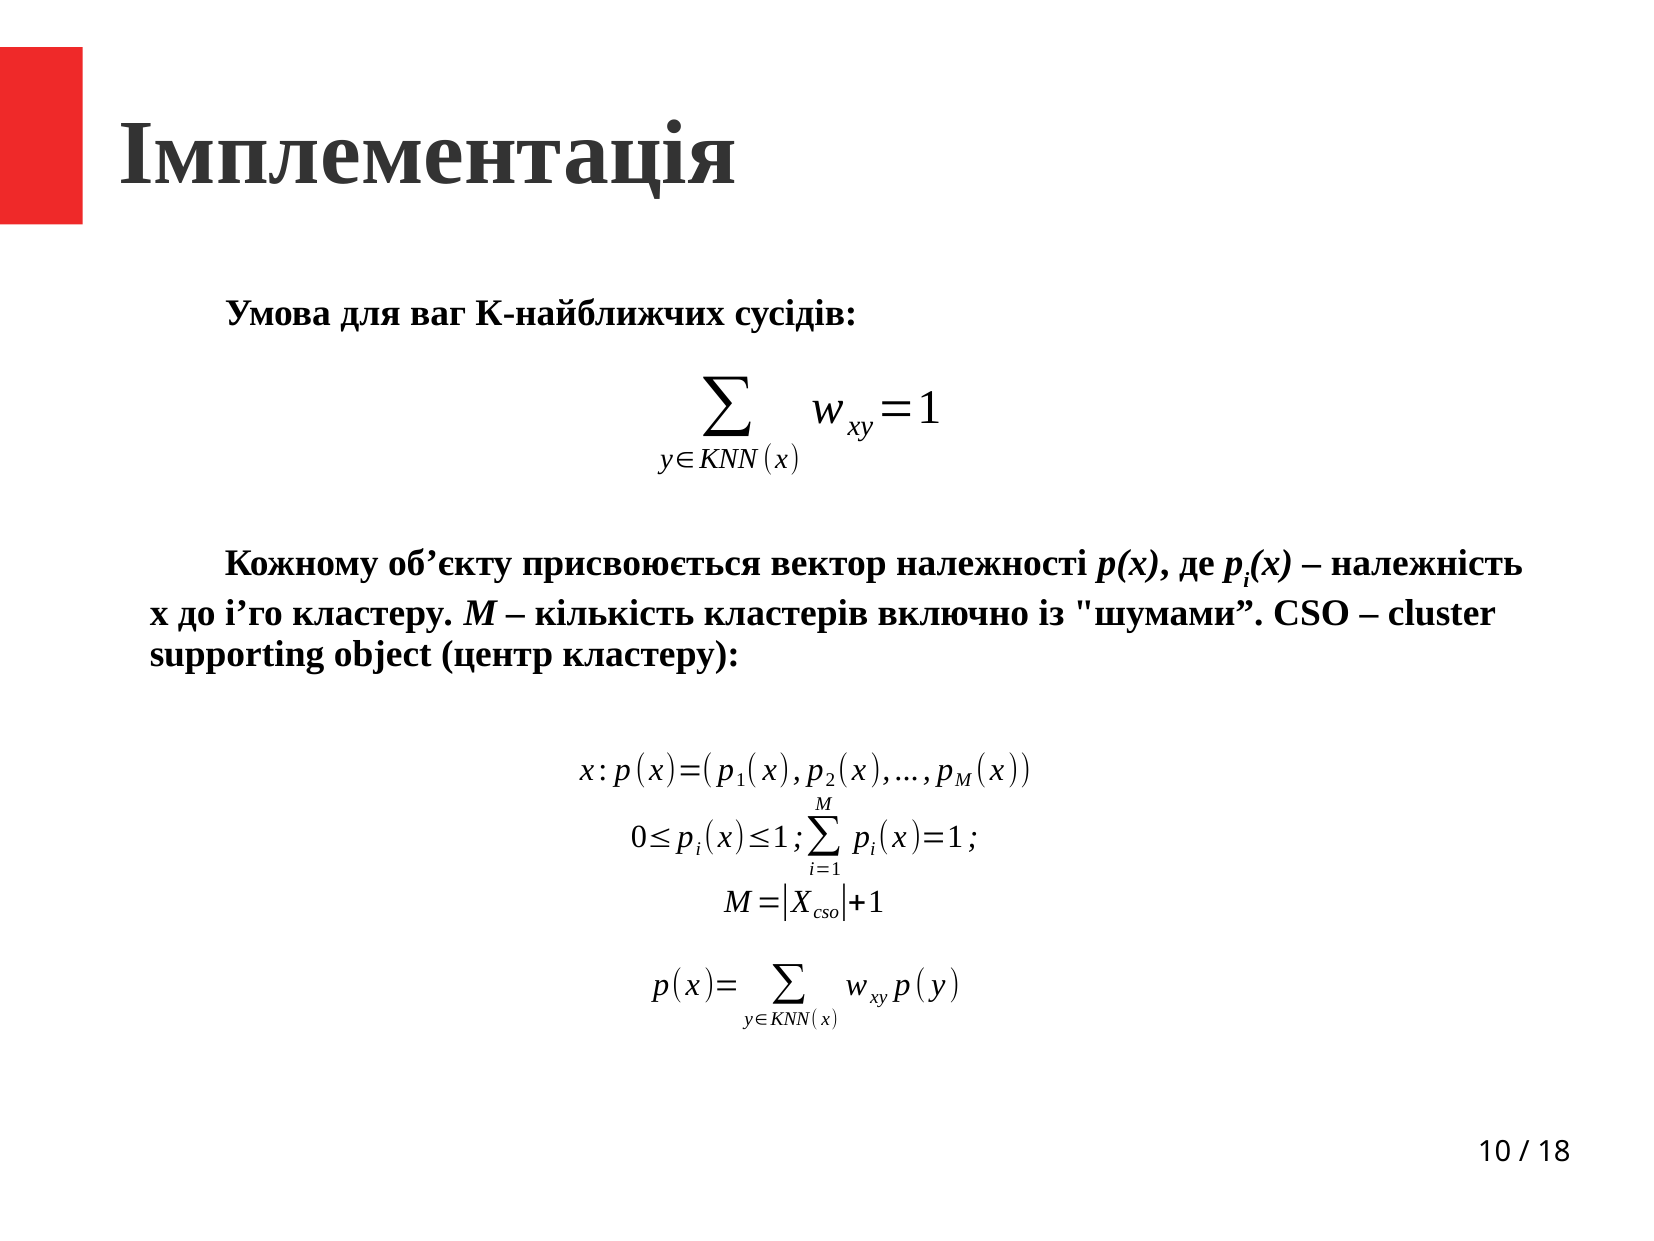

# Імплементація
	Умова для ваг К-найближчих сусідів:
	Кожному об’єкту присвоюється вектор належності p(x), де pi(x) – належність x до і’го кластеру. М – кількість кластерів включно із "шумами”. CSO – cluster supporting object (центр кластеру):
10